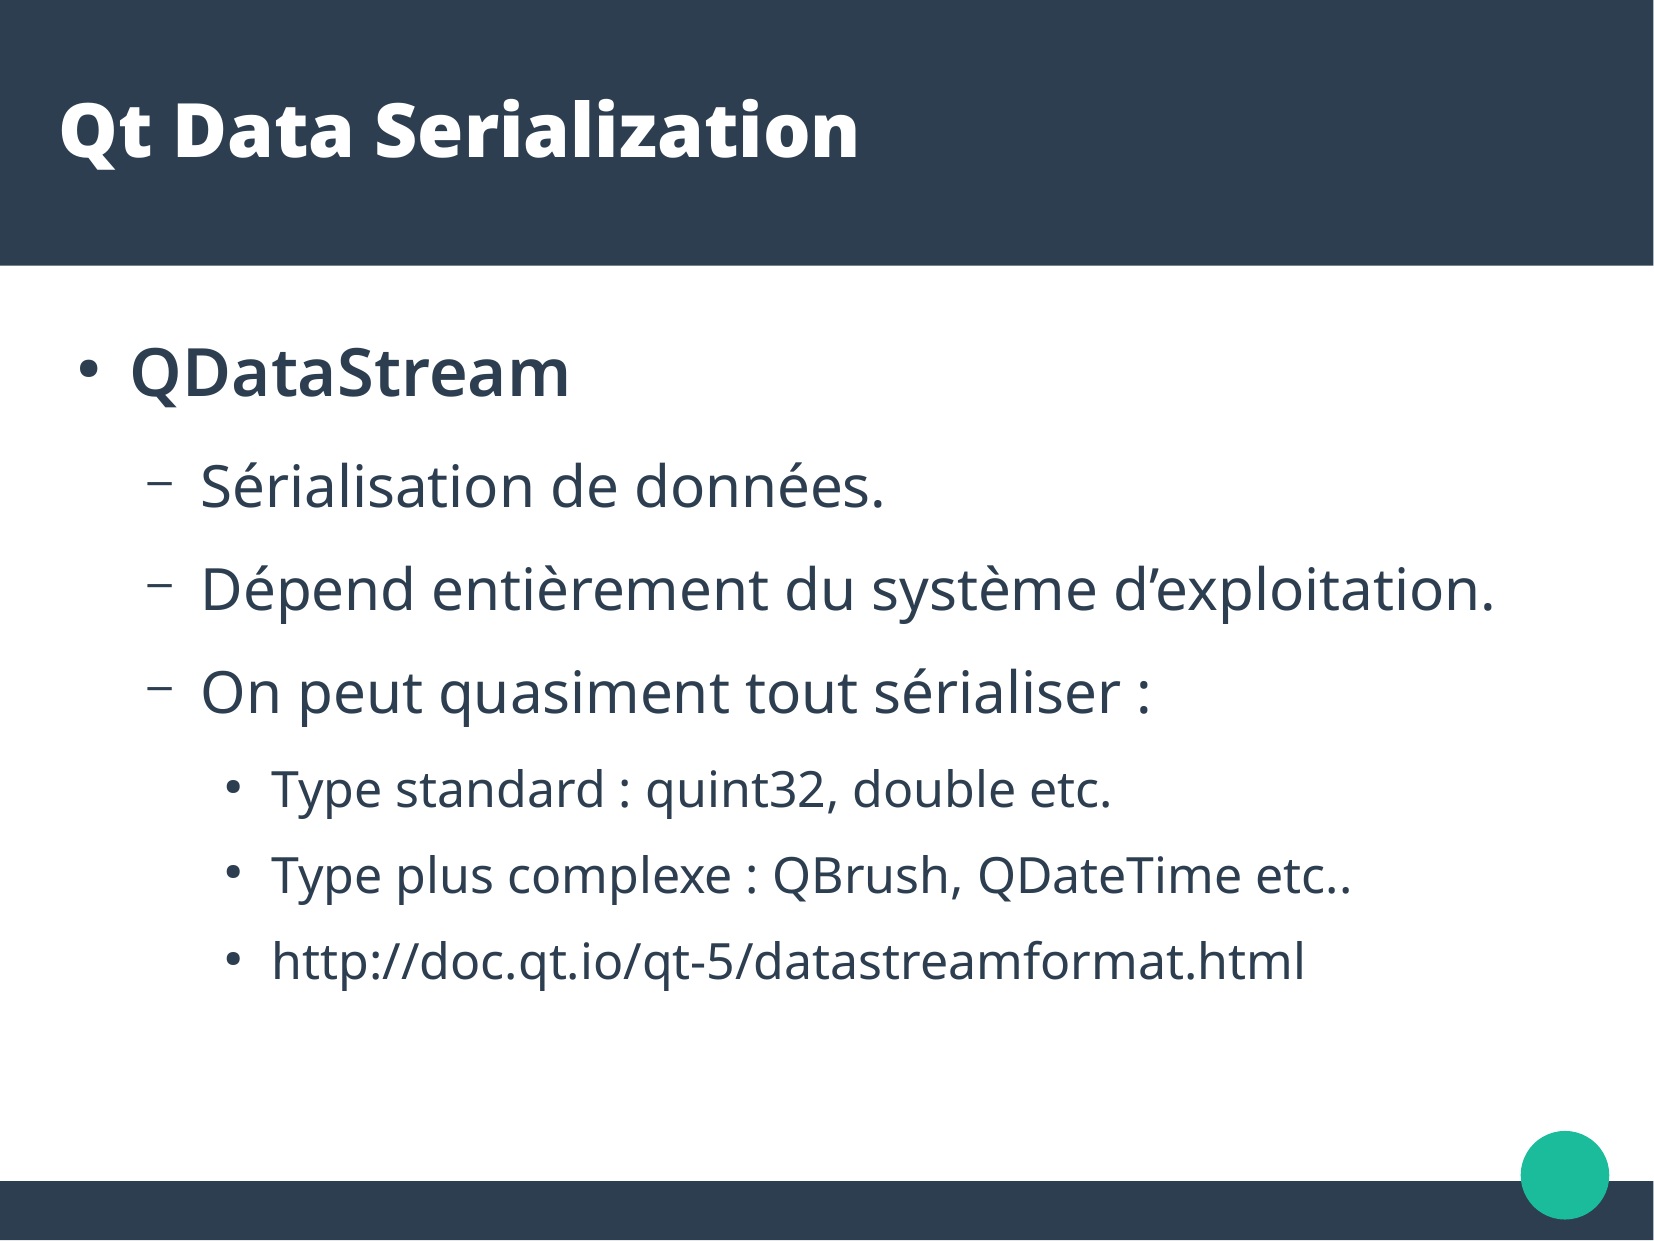

# Qt Data Serialization
QDataStream
Sérialisation de données.
Dépend entièrement du système d’exploitation.
On peut quasiment tout sérialiser :
Type standard : quint32, double etc.
Type plus complexe : QBrush, QDateTime etc..
http://doc.qt.io/qt-5/datastreamformat.html